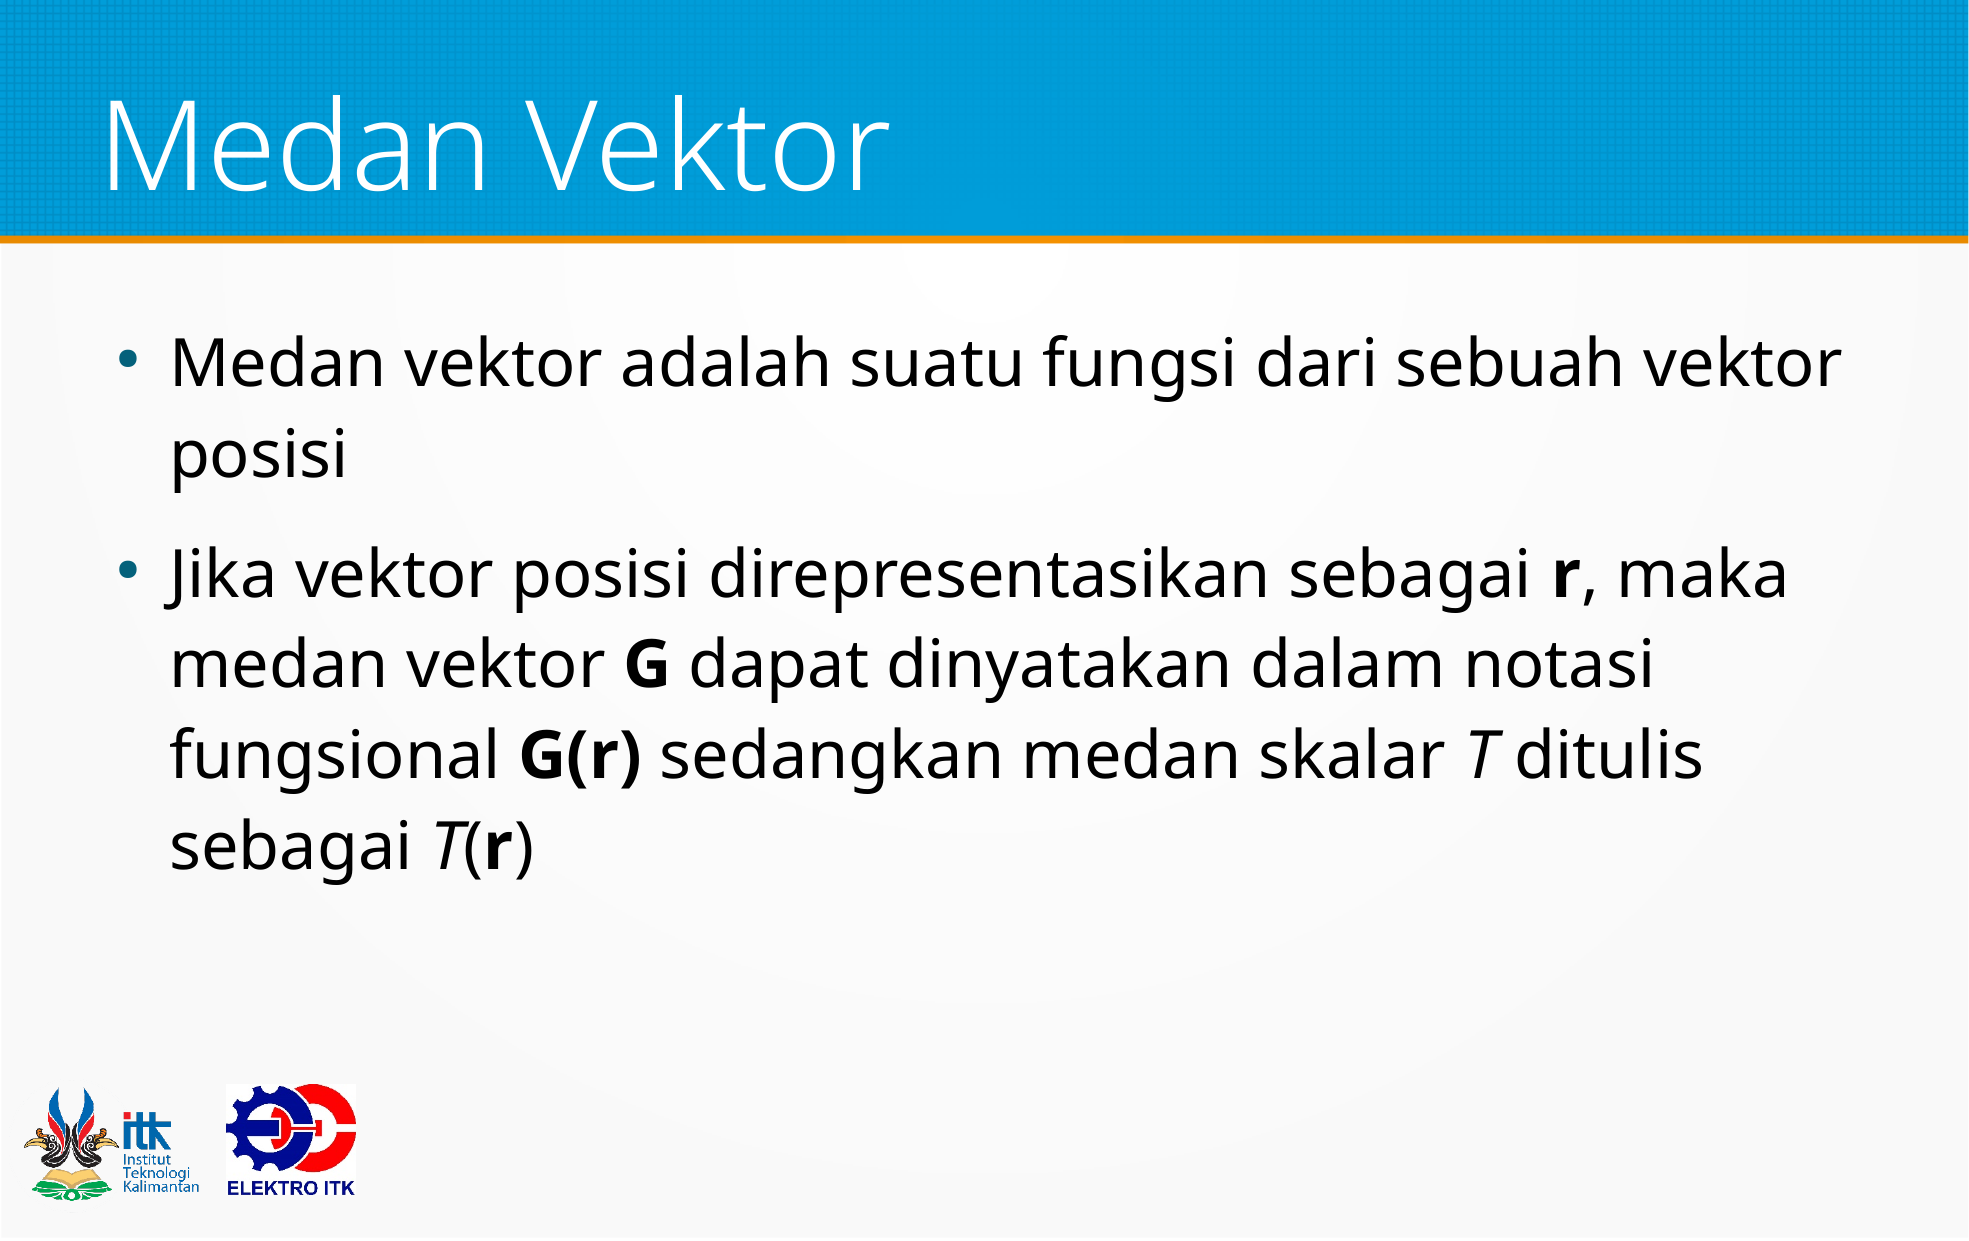

# Medan Vektor
Medan vektor adalah suatu fungsi dari sebuah vektor posisi
Jika vektor posisi direpresentasikan sebagai r, maka medan vektor G dapat dinyatakan dalam notasi fungsional G(r) sedangkan medan skalar T ditulis sebagai T(r)